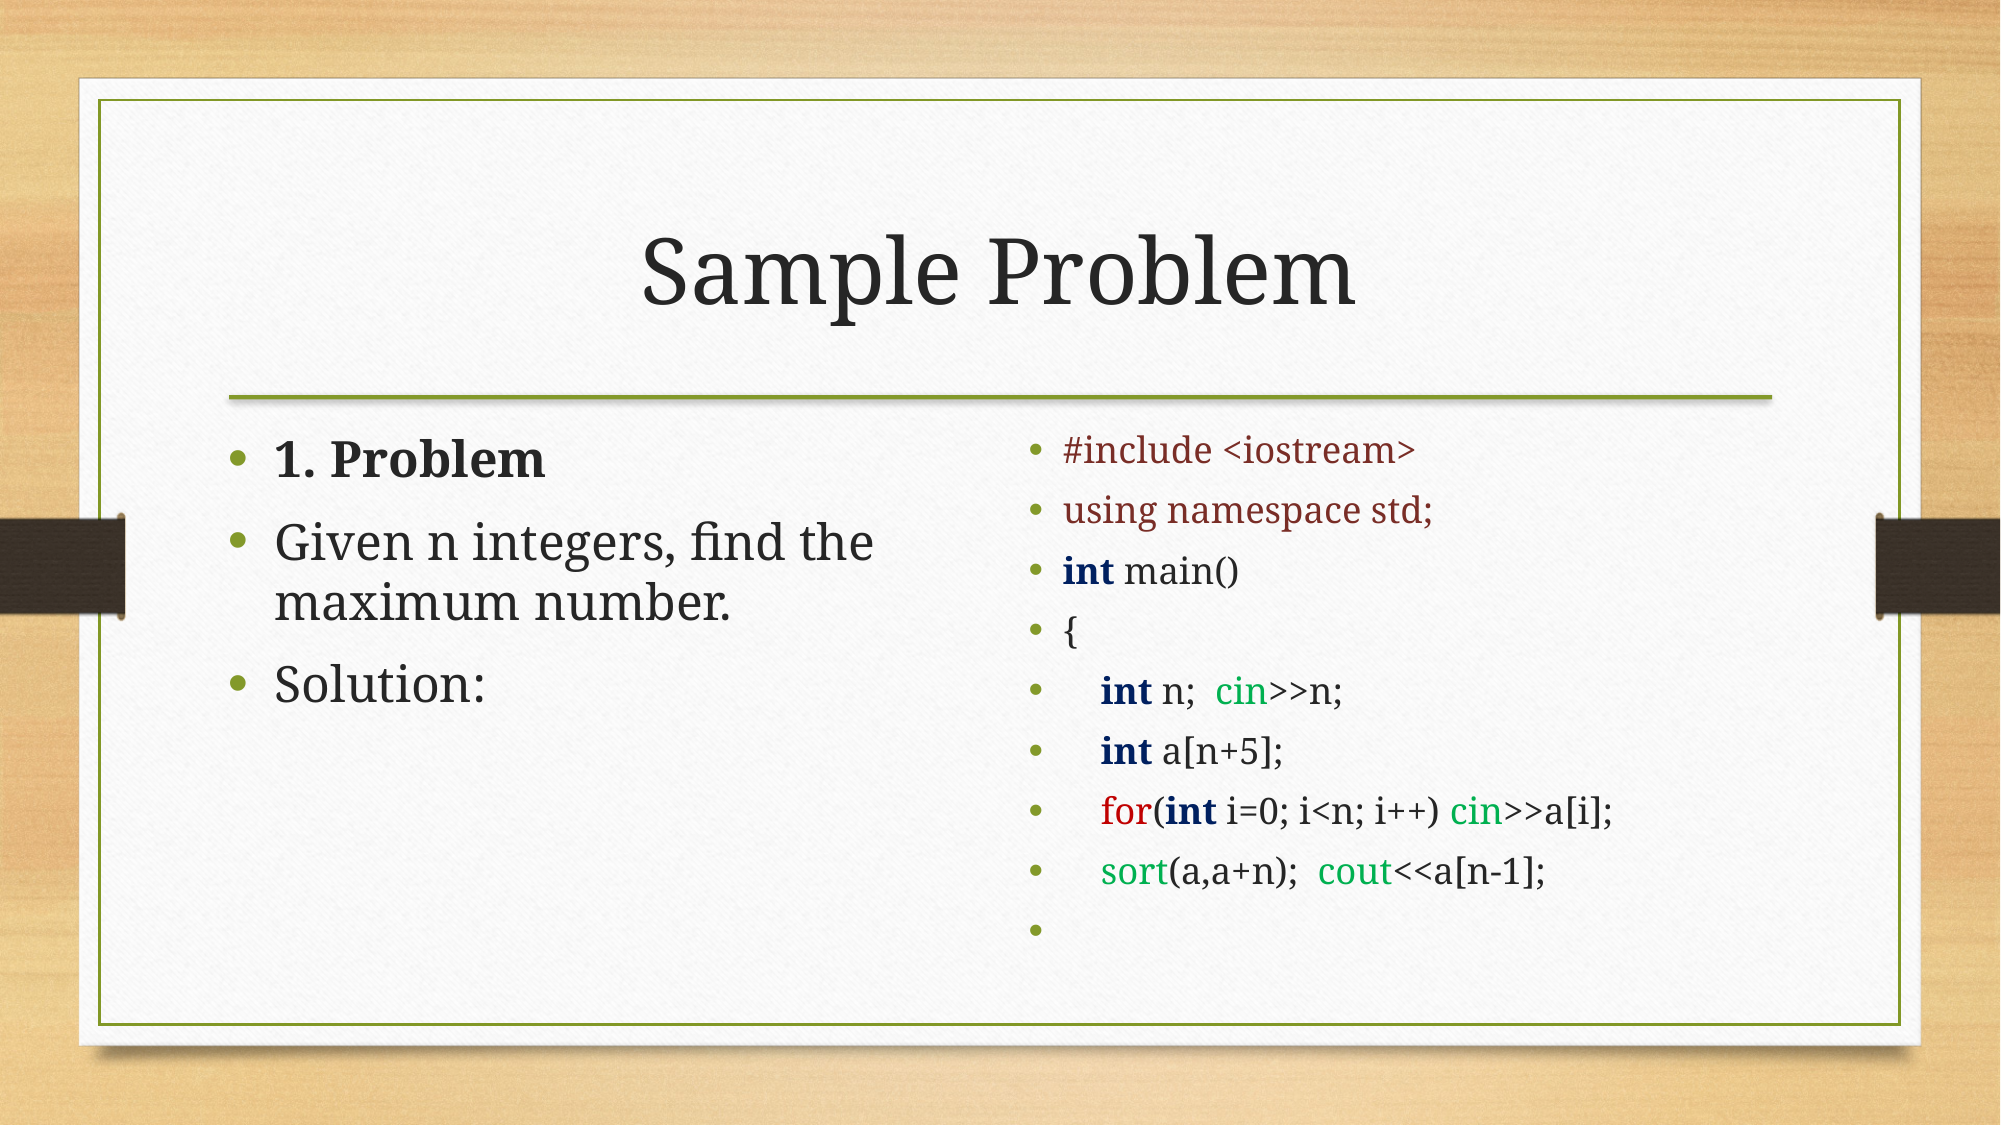

Sample Problem
1. Problem
Given n integers, find the maximum number.
Solution:
#include <iostream>
using namespace std;
int main()
{
 int n; cin>>n;
 int a[n+5];
 for(int i=0; i<n; i++) cin>>a[i];
 sort(a,a+n); cout<<a[n-1];